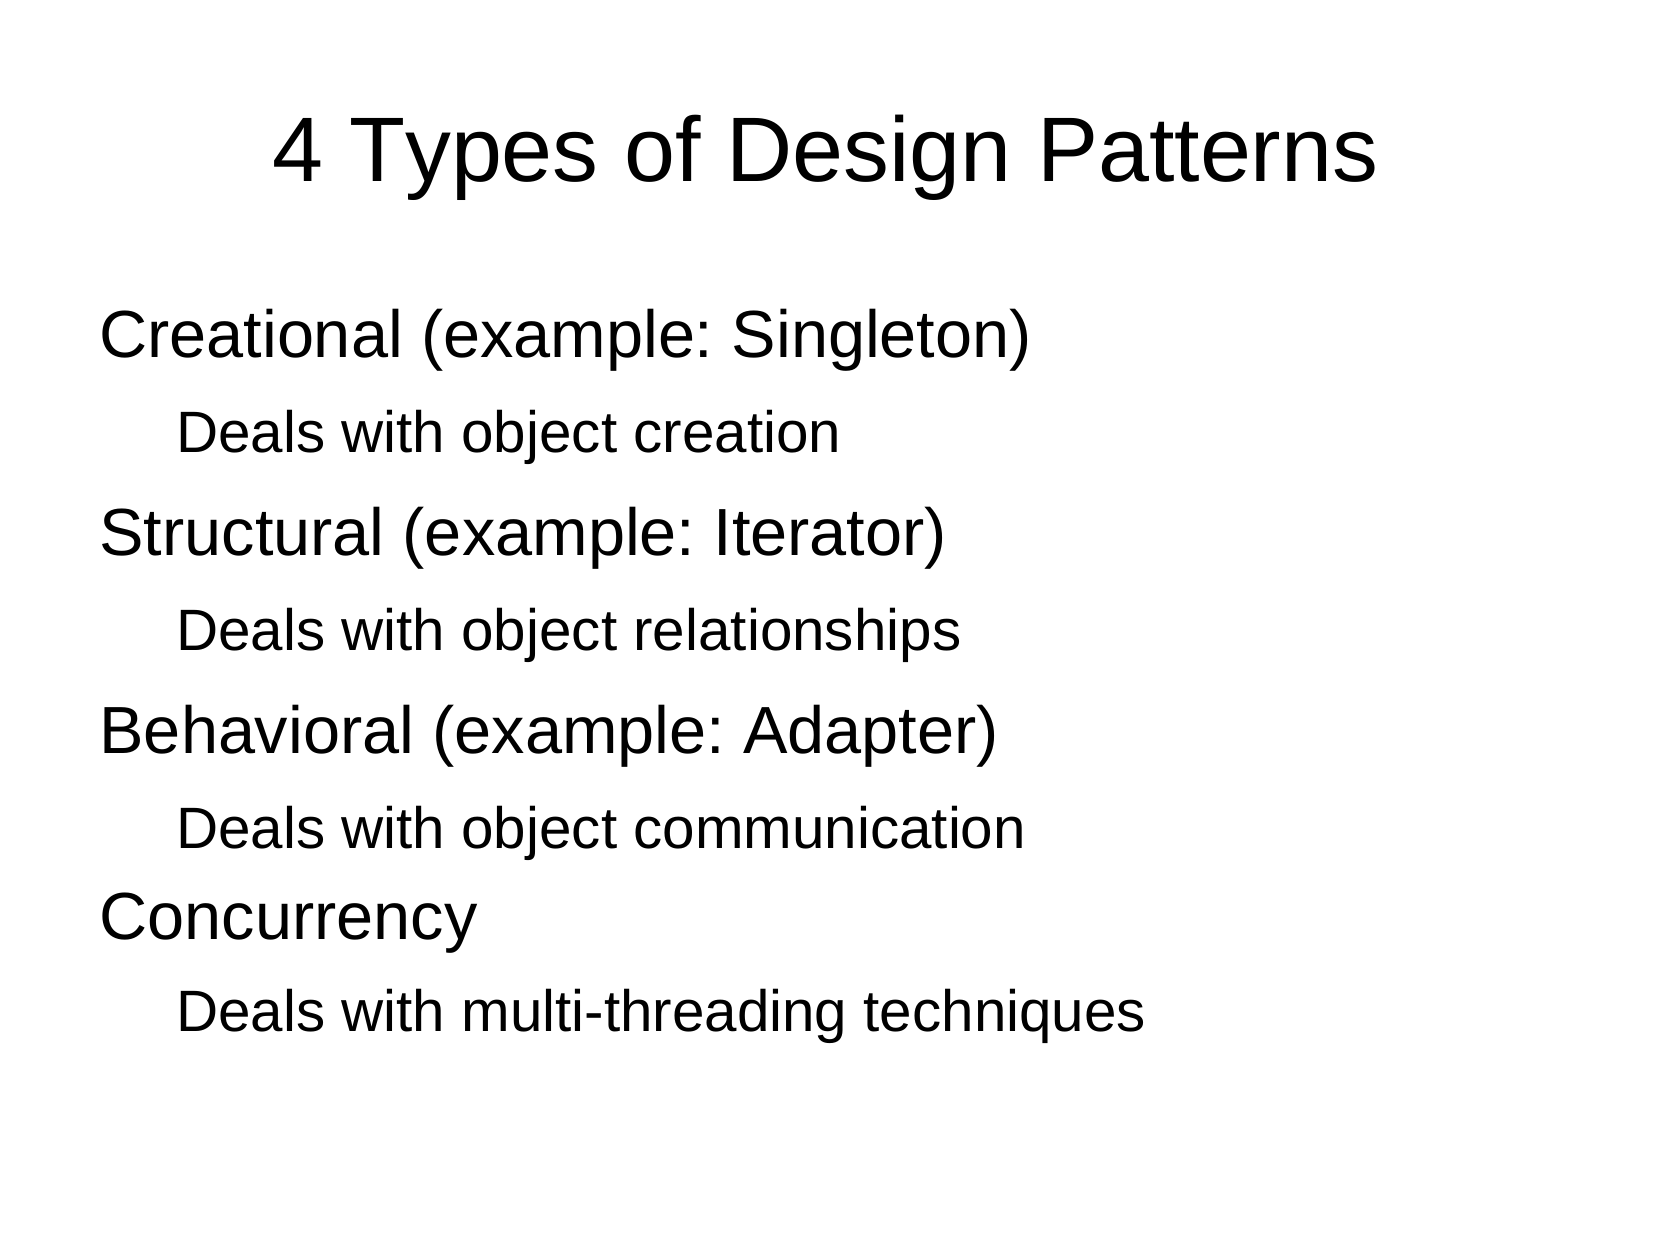

# 4 Types of Design Patterns
Creational (example: Singleton)‏
Deals with object creation
Structural (example: Iterator)‏
Deals with object relationships
Behavioral (example: Adapter)‏
Deals with object communication
Concurrency
Deals with multi-threading techniques